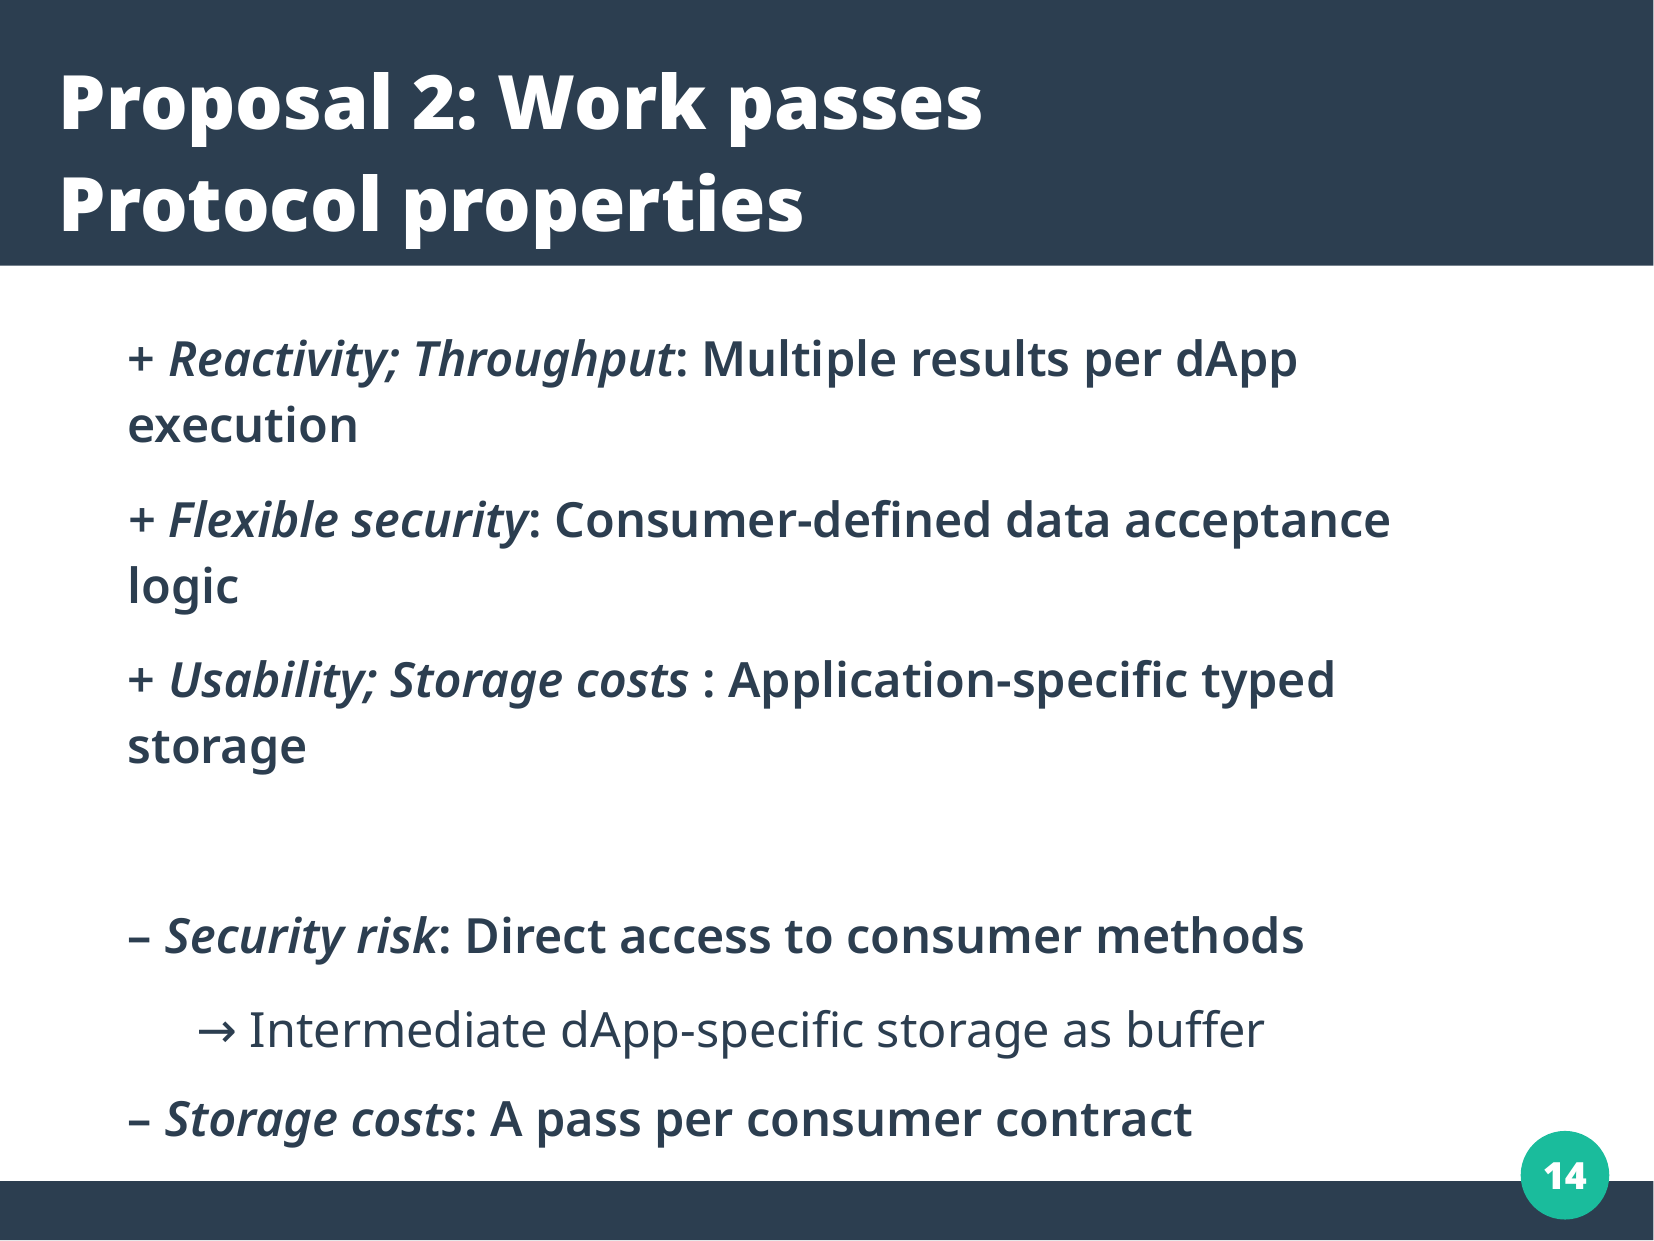

# Proposal 2: Work passes Protocol properties
+ Reactivity; Throughput: Multiple results per dApp execution
+ Flexible security: Consumer-defined data acceptance logic
+ Usability; Storage costs : Application-specific typed storage
– Security risk: Direct access to consumer methods
→ Intermediate dApp-specific storage as buffer
– Storage costs: A pass per consumer contract
14